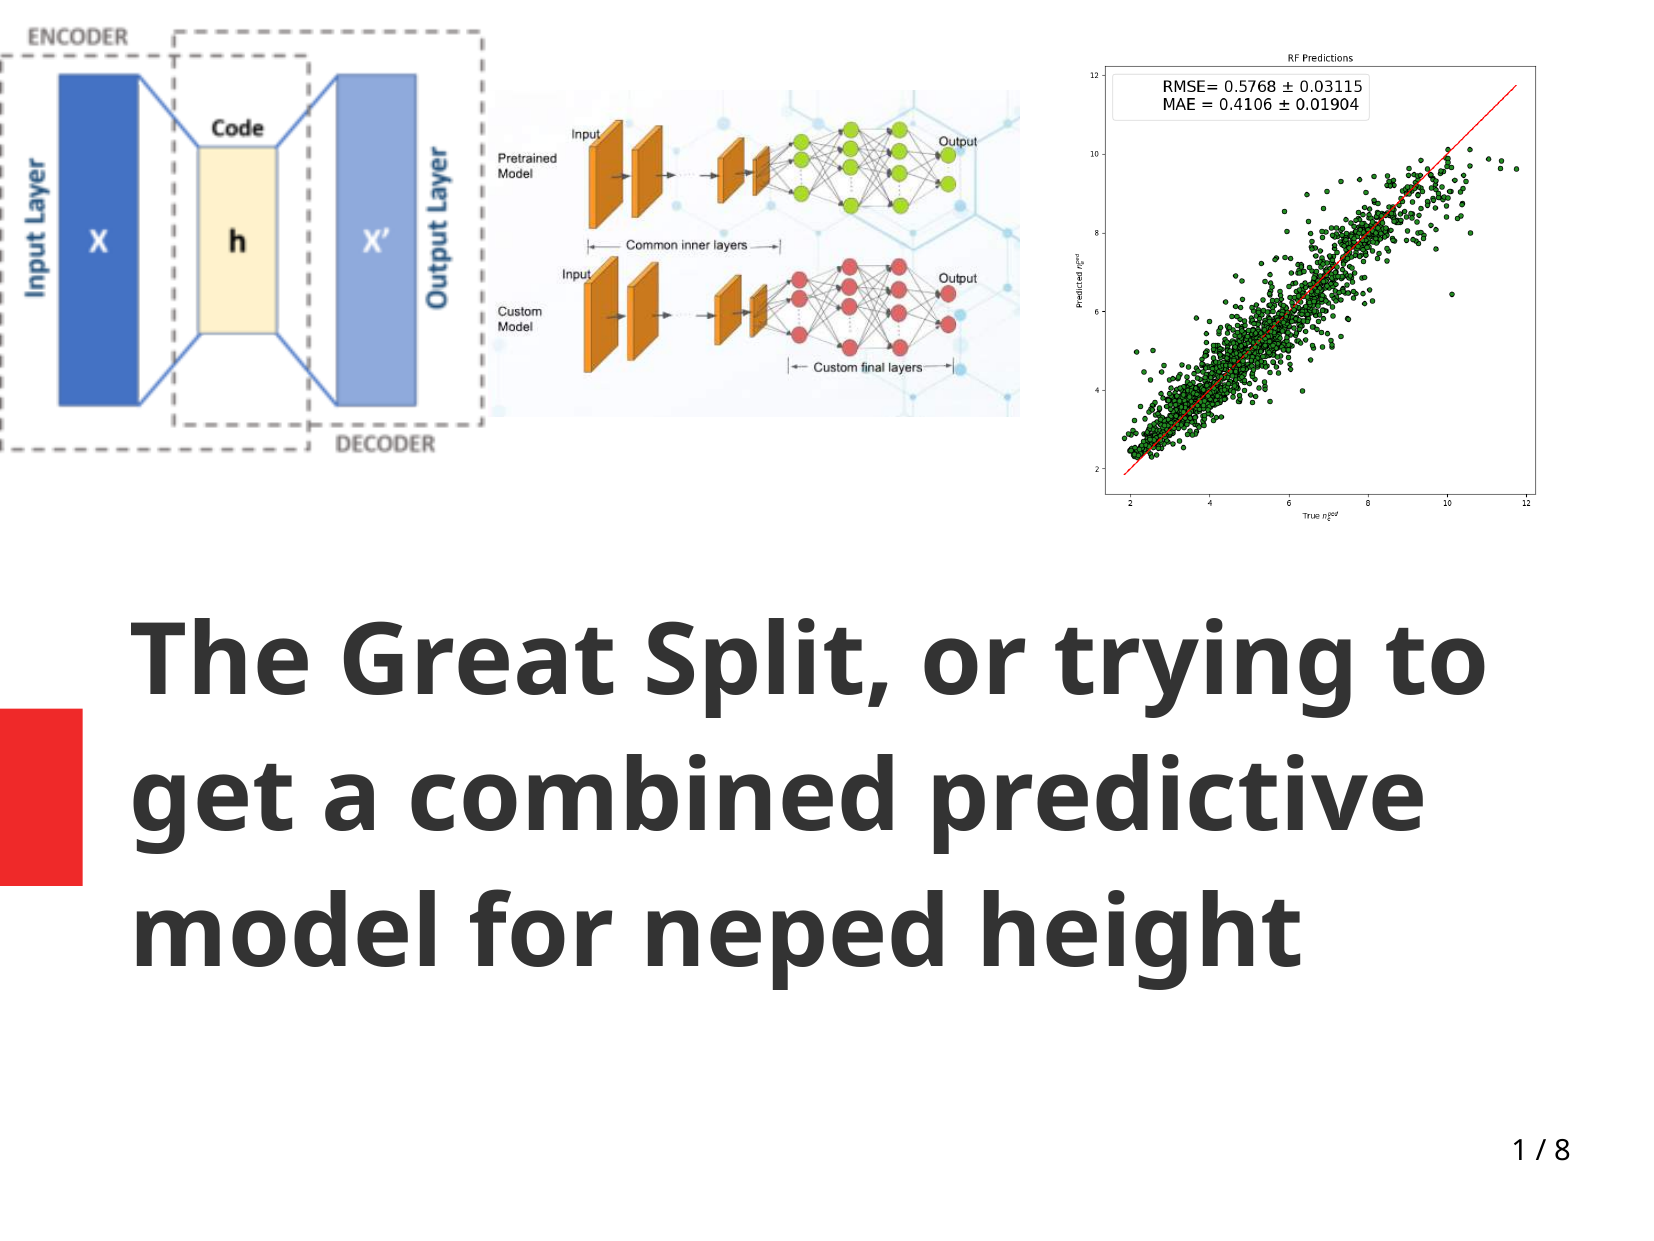

# The Great Split, or trying to get a combined predictive model for neped height
1